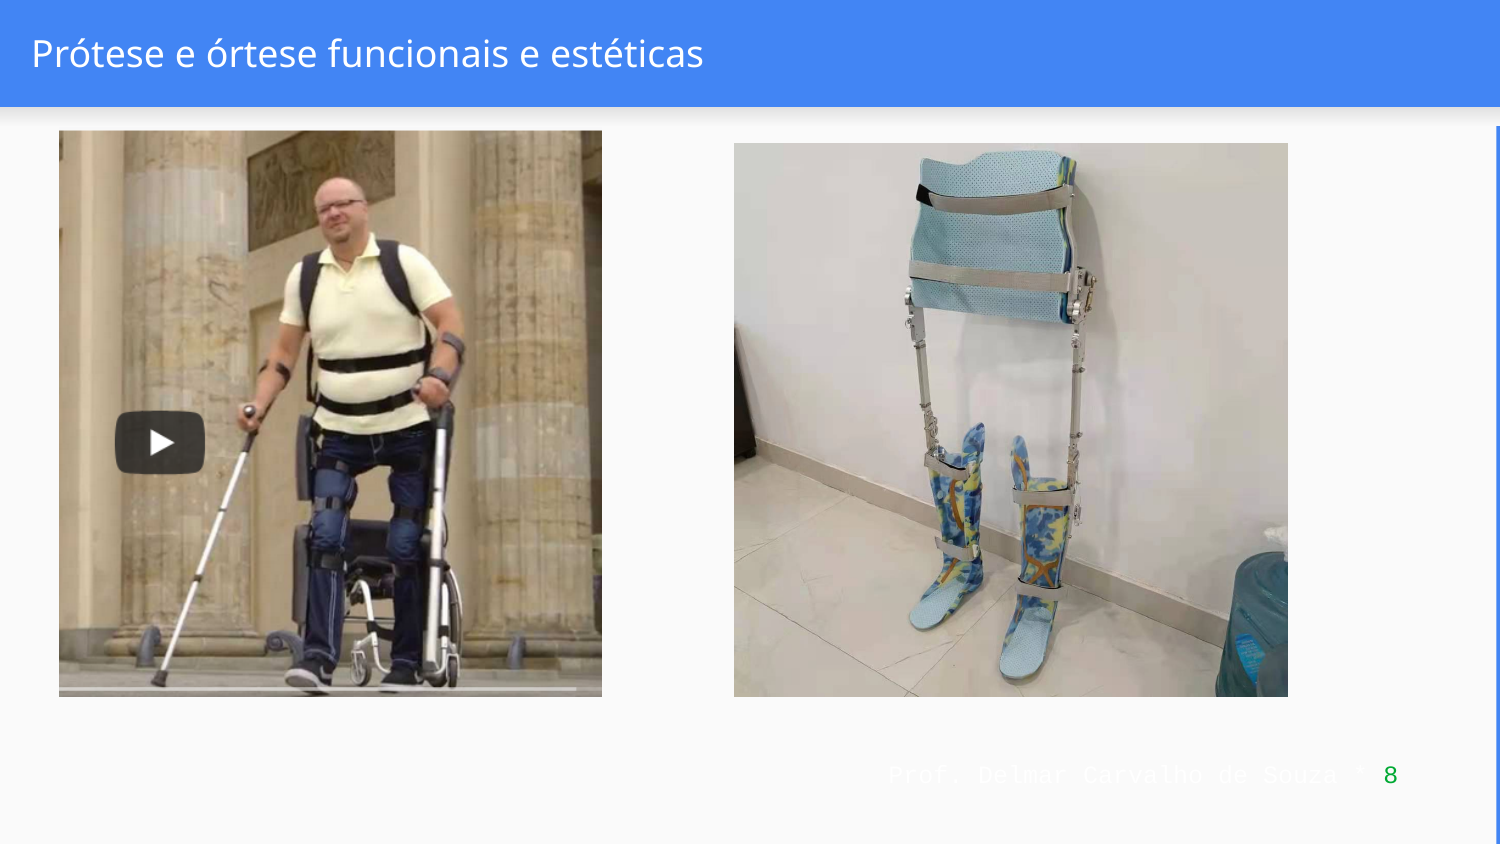

# Prótese e órtese funcionais e estéticas
Ortese de reciprocação
RECIPROCATION GAIT ORTHOSES (RGO)